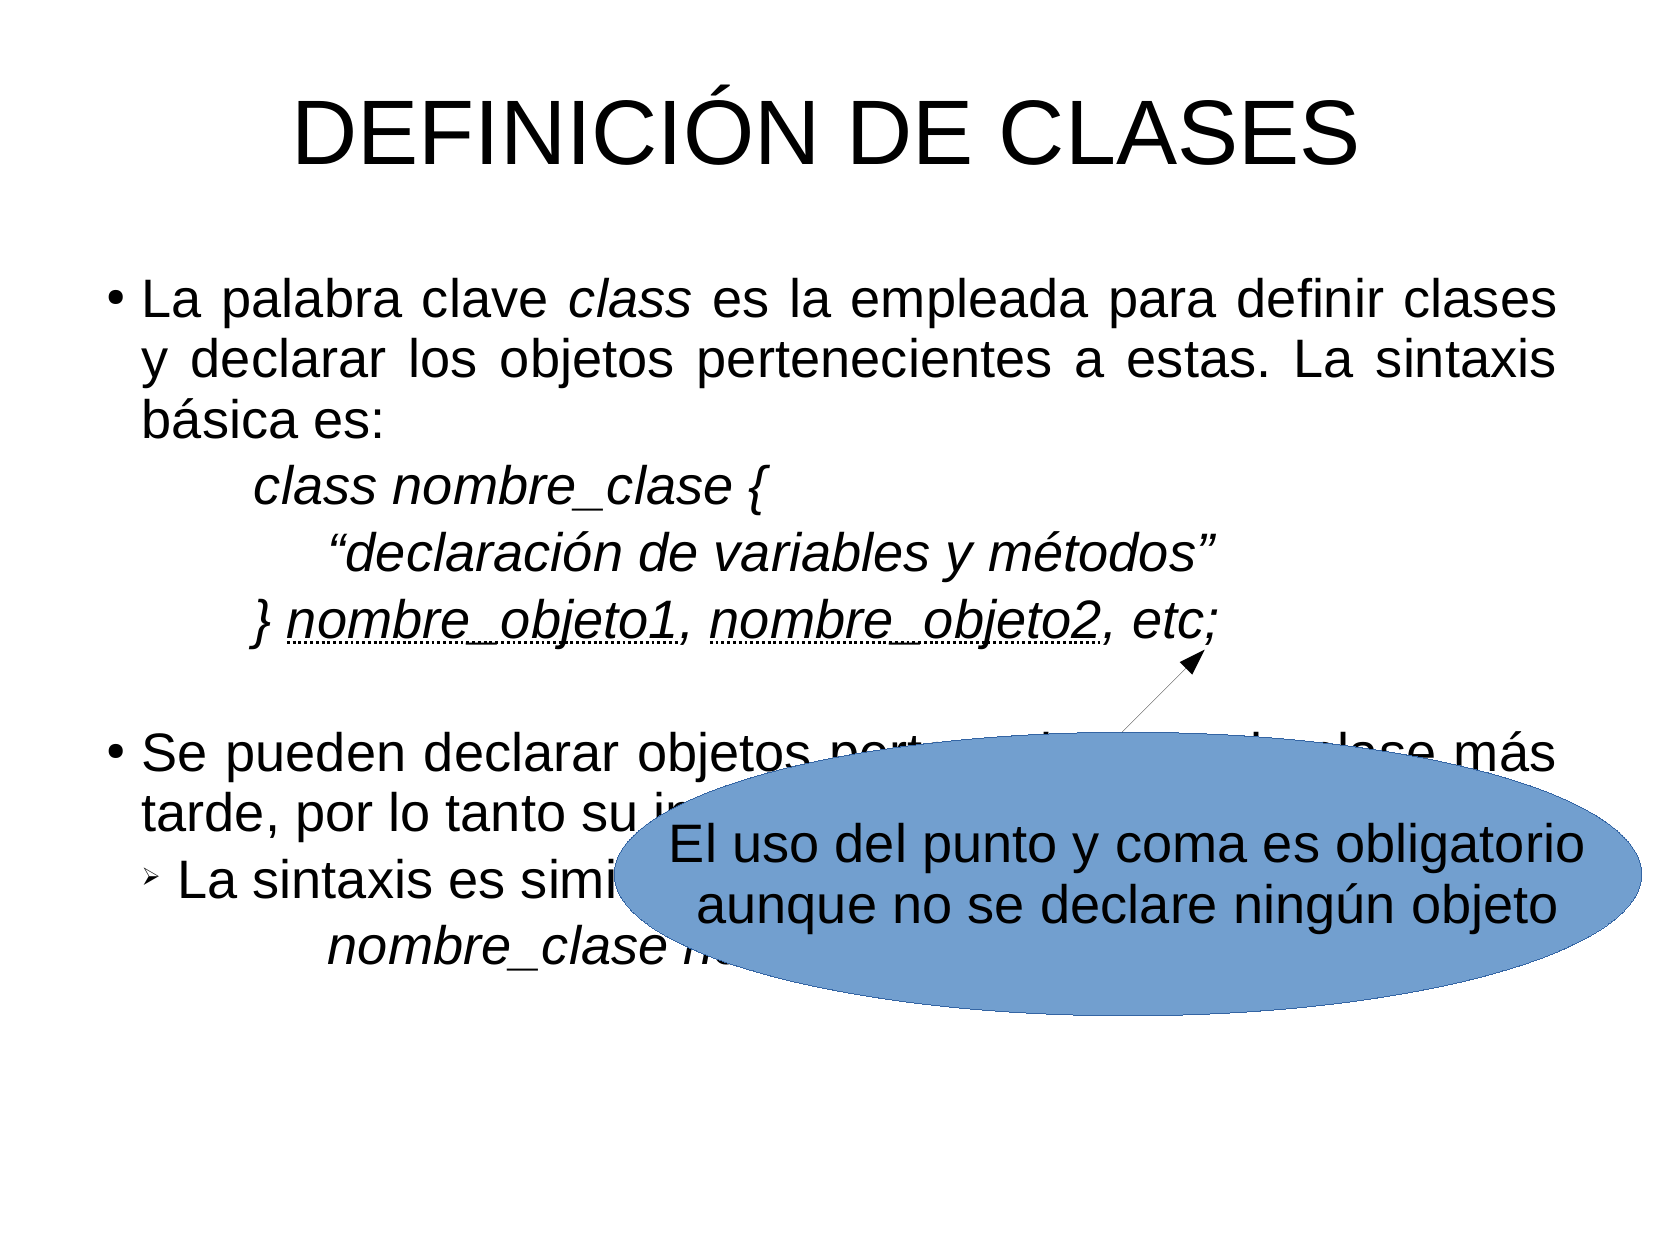

# DEFINICIÓN DE CLASES
La palabra clave class es la empleada para definir clases y declarar los objetos pertenecientes a estas. La sintaxis básica es:
		class nombre_clase {
			“declaración de variables y métodos”
		} nombre_objeto1, nombre_objeto2, etc;
Se pueden declarar objetos pertenecientes a la clase más tarde, por lo tanto su inclusión aquí es optativa.
La sintaxis es similar a la declaración de variables:
			nombre_clase nombre_objeto;
El uso del punto y coma es obligatorio
aunque no se declare ningún objeto